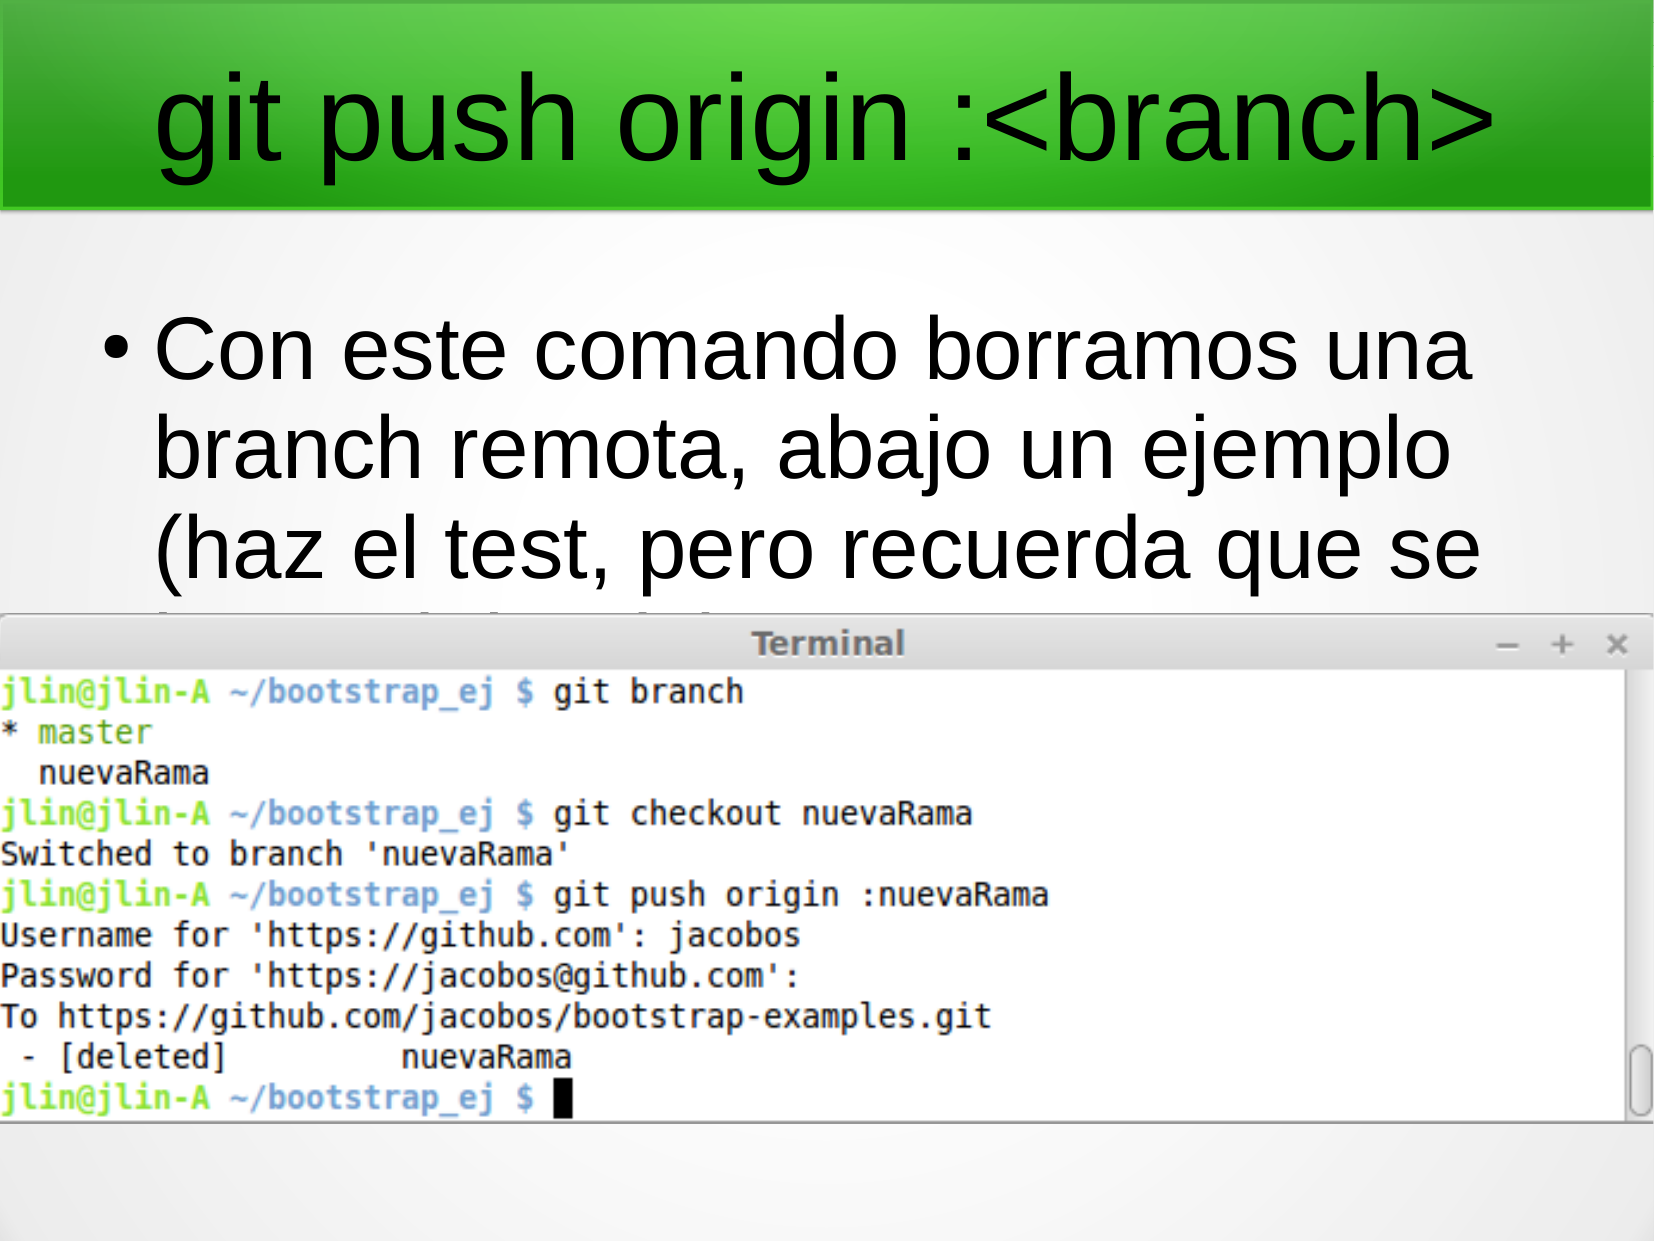

# git push origin :<branch>
Con este comando borramos una branch remota, abajo un ejemplo (haz el test, pero recuerda que se borra del todo)